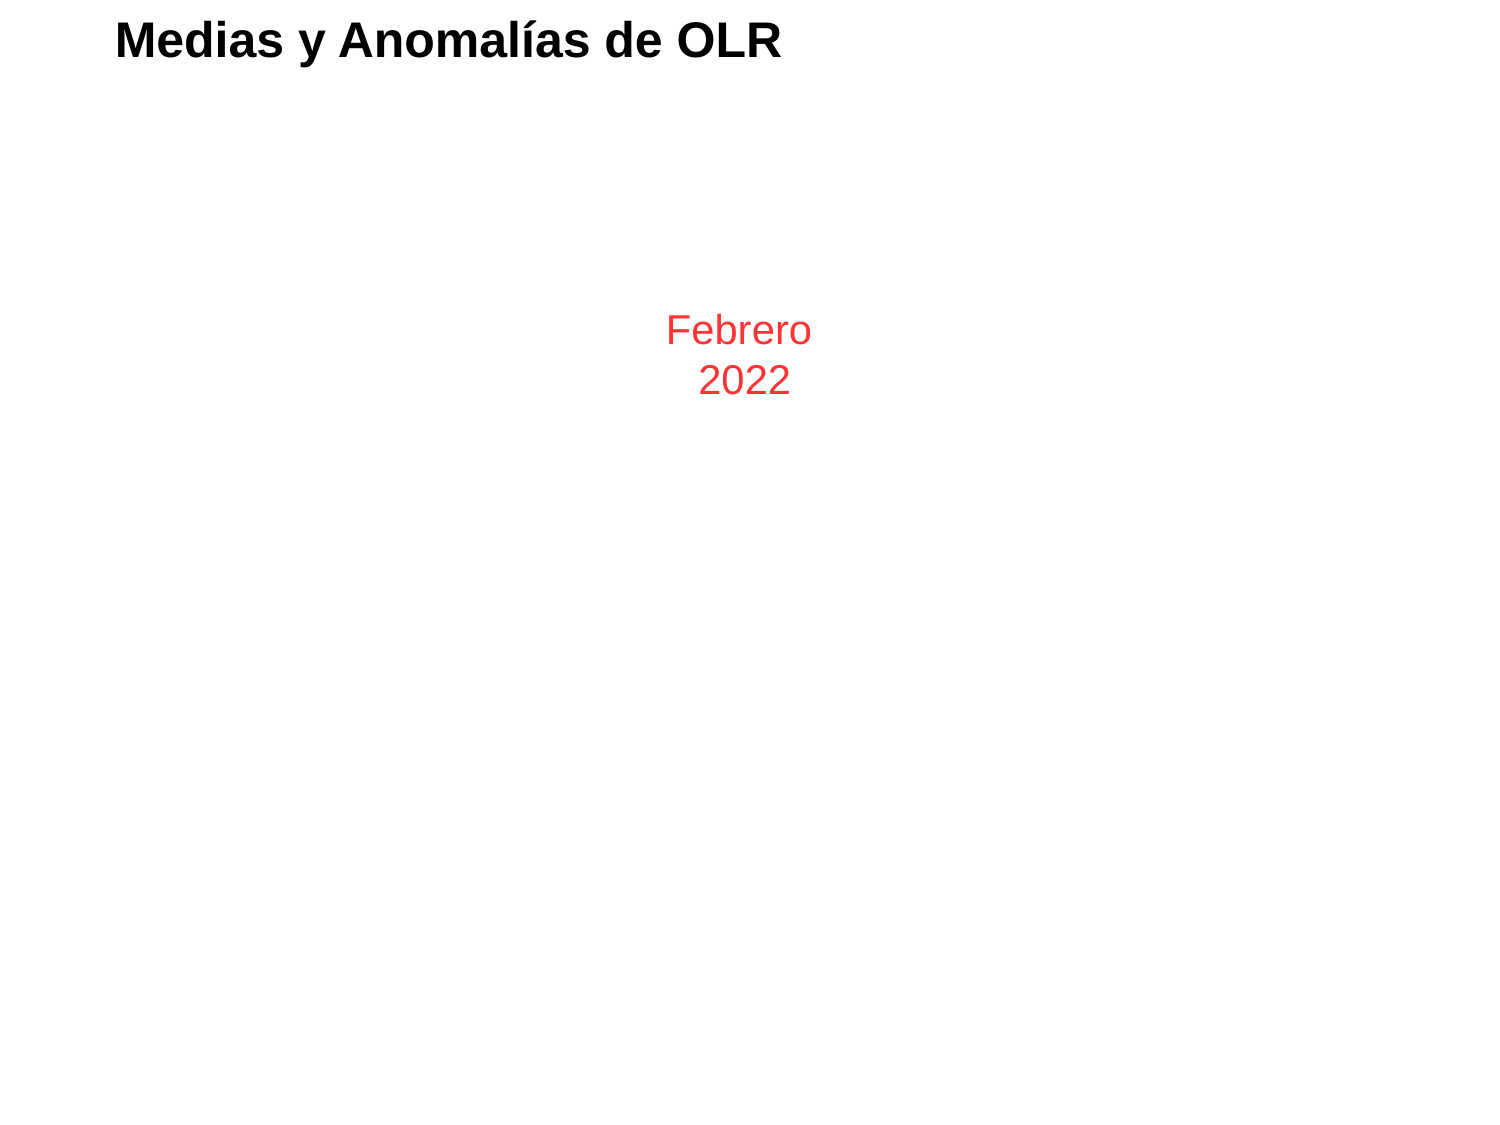

Medias y Anomalías de OLR
Febrero
 2022